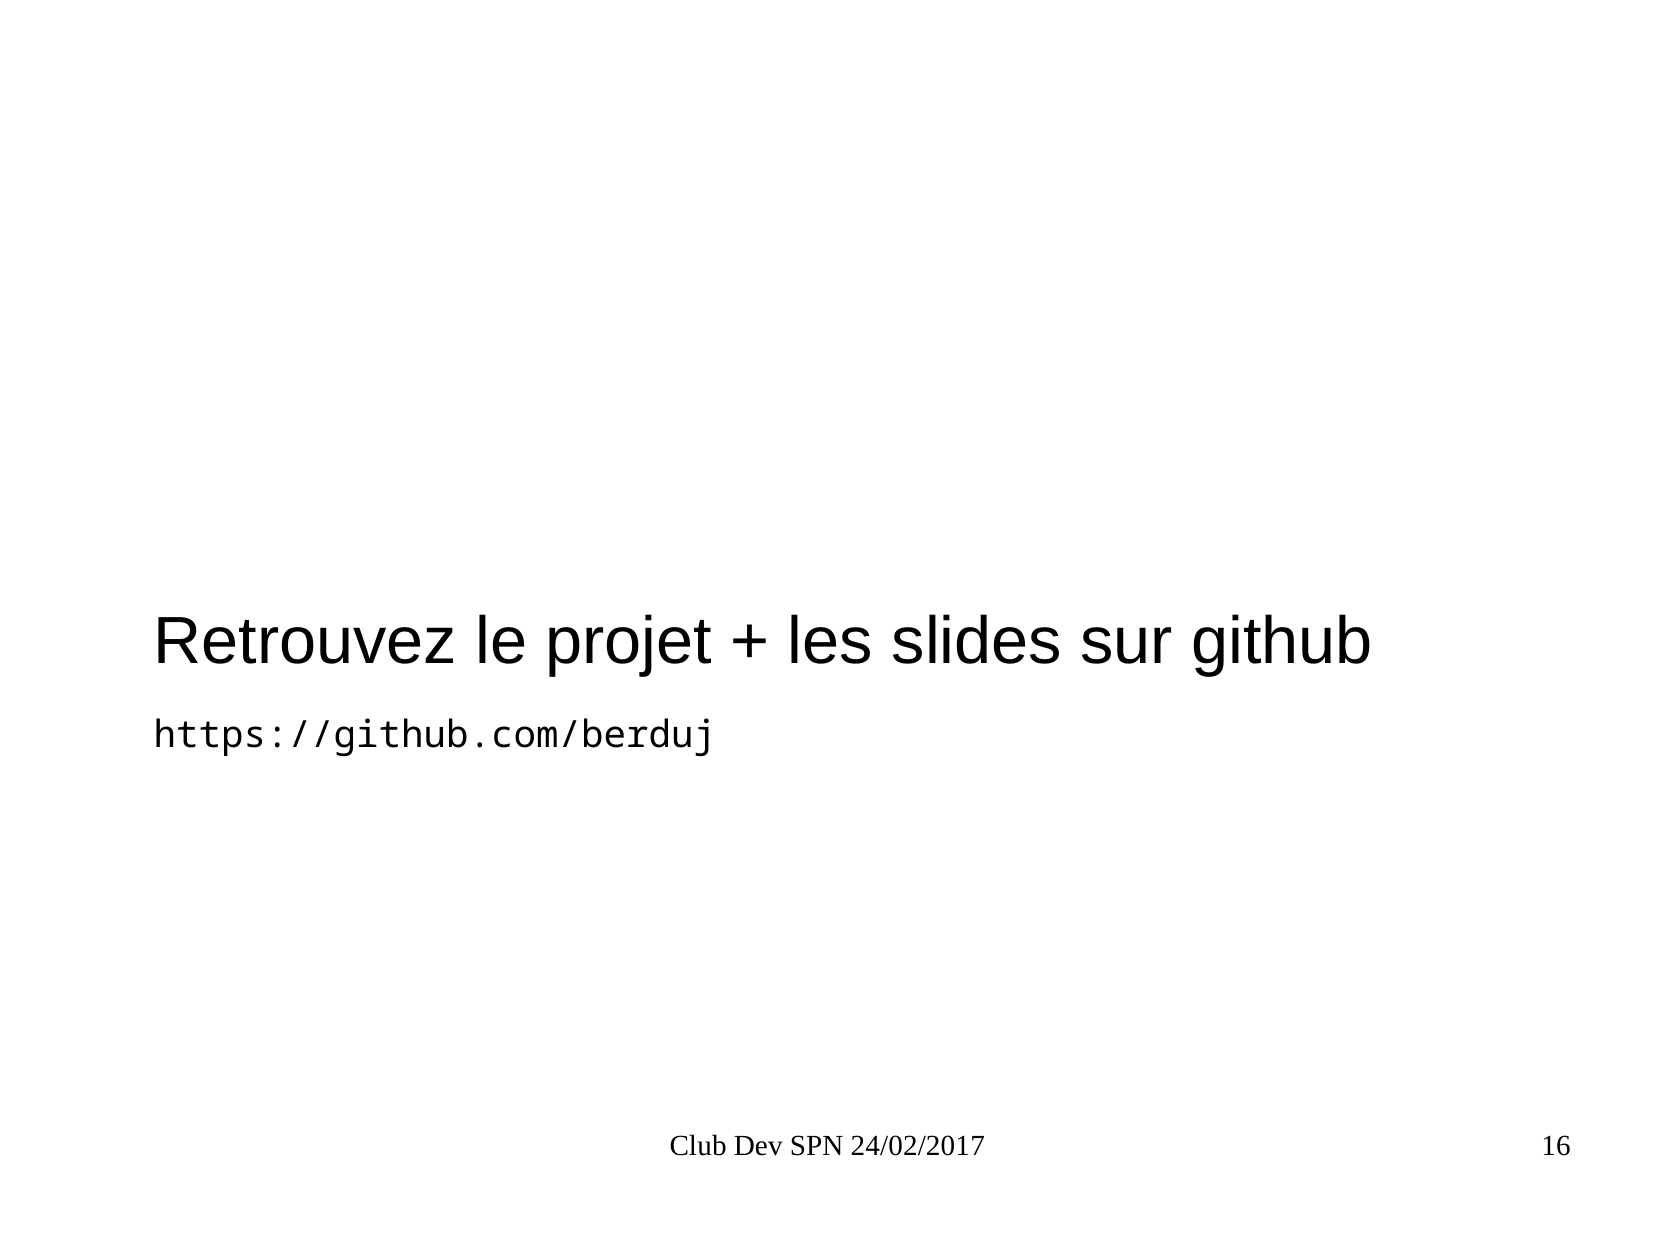

#
Retrouvez le projet + les slides sur github
https://github.com/berduj
Club Dev SPN 24/02/2017
16